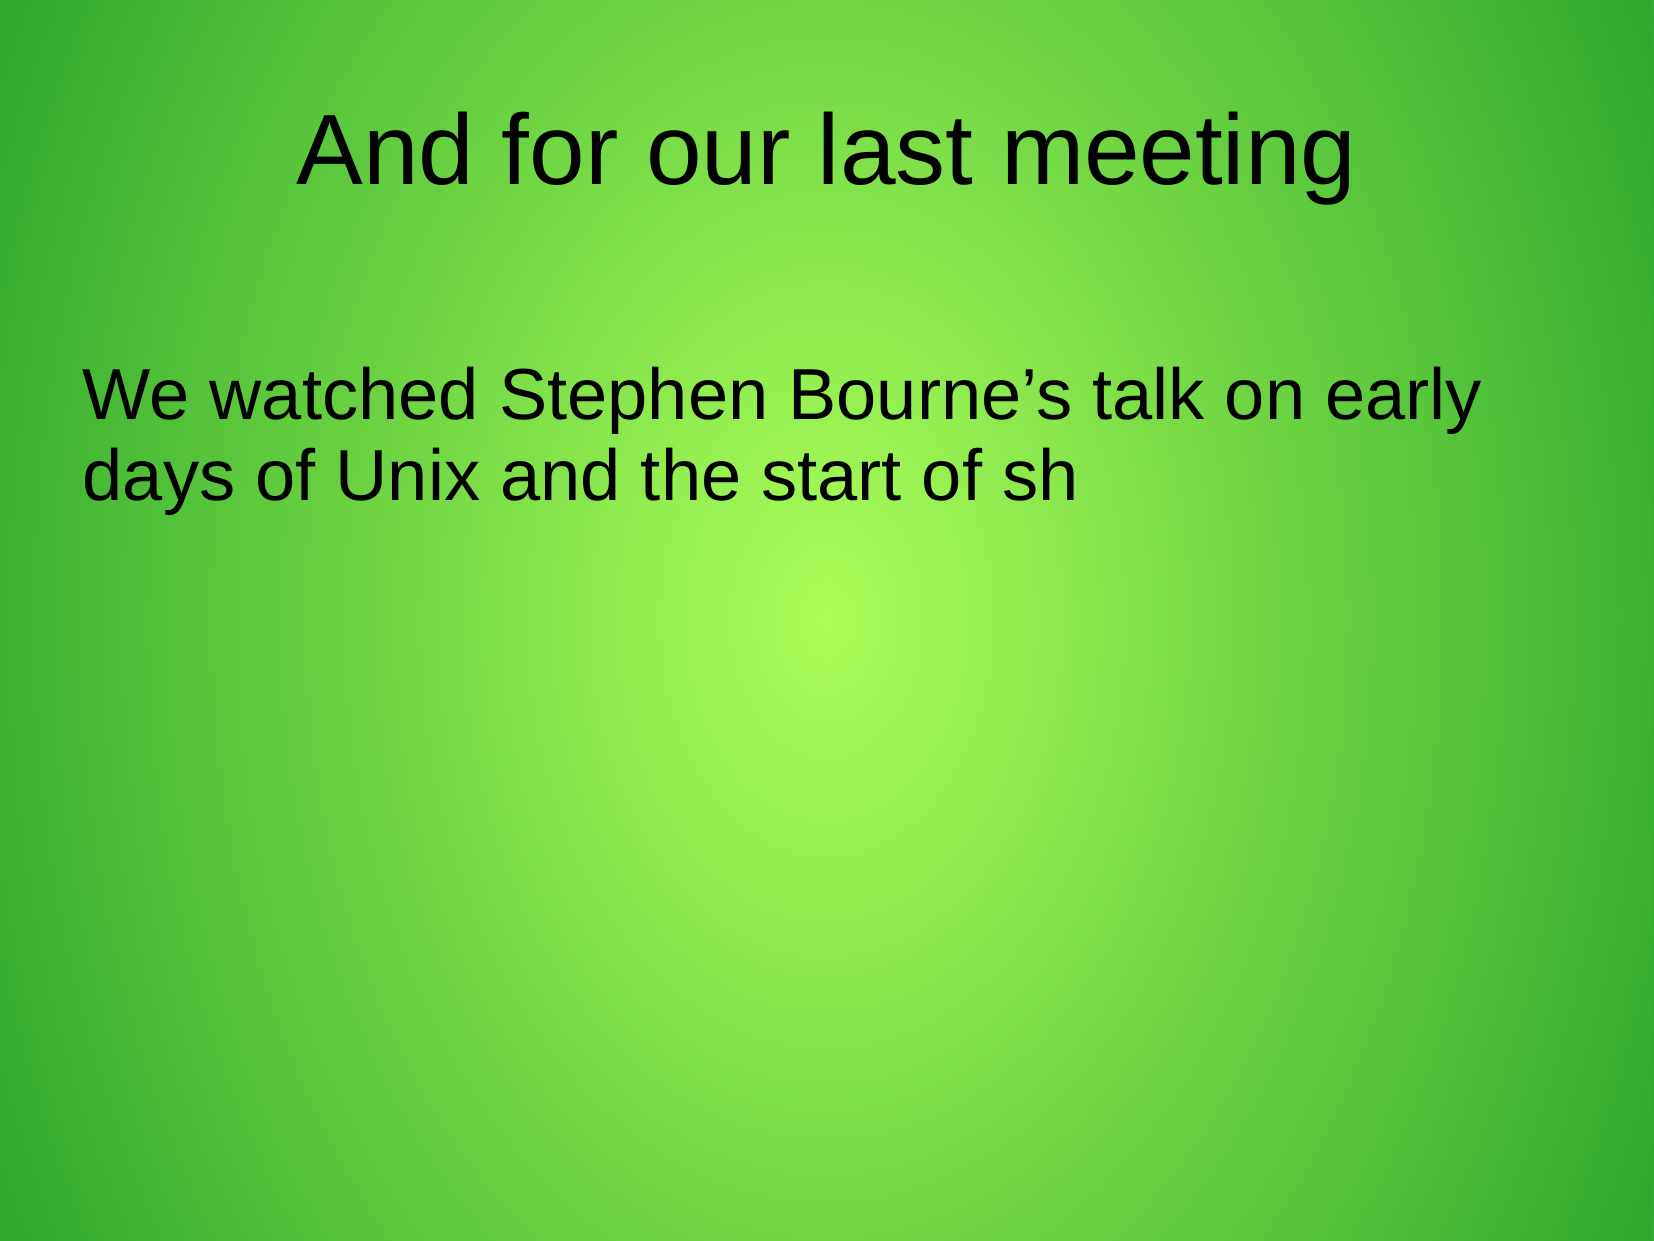

# And for our last meeting
We watched Stephen Bourne’s talk on early days of Unix and the start of sh